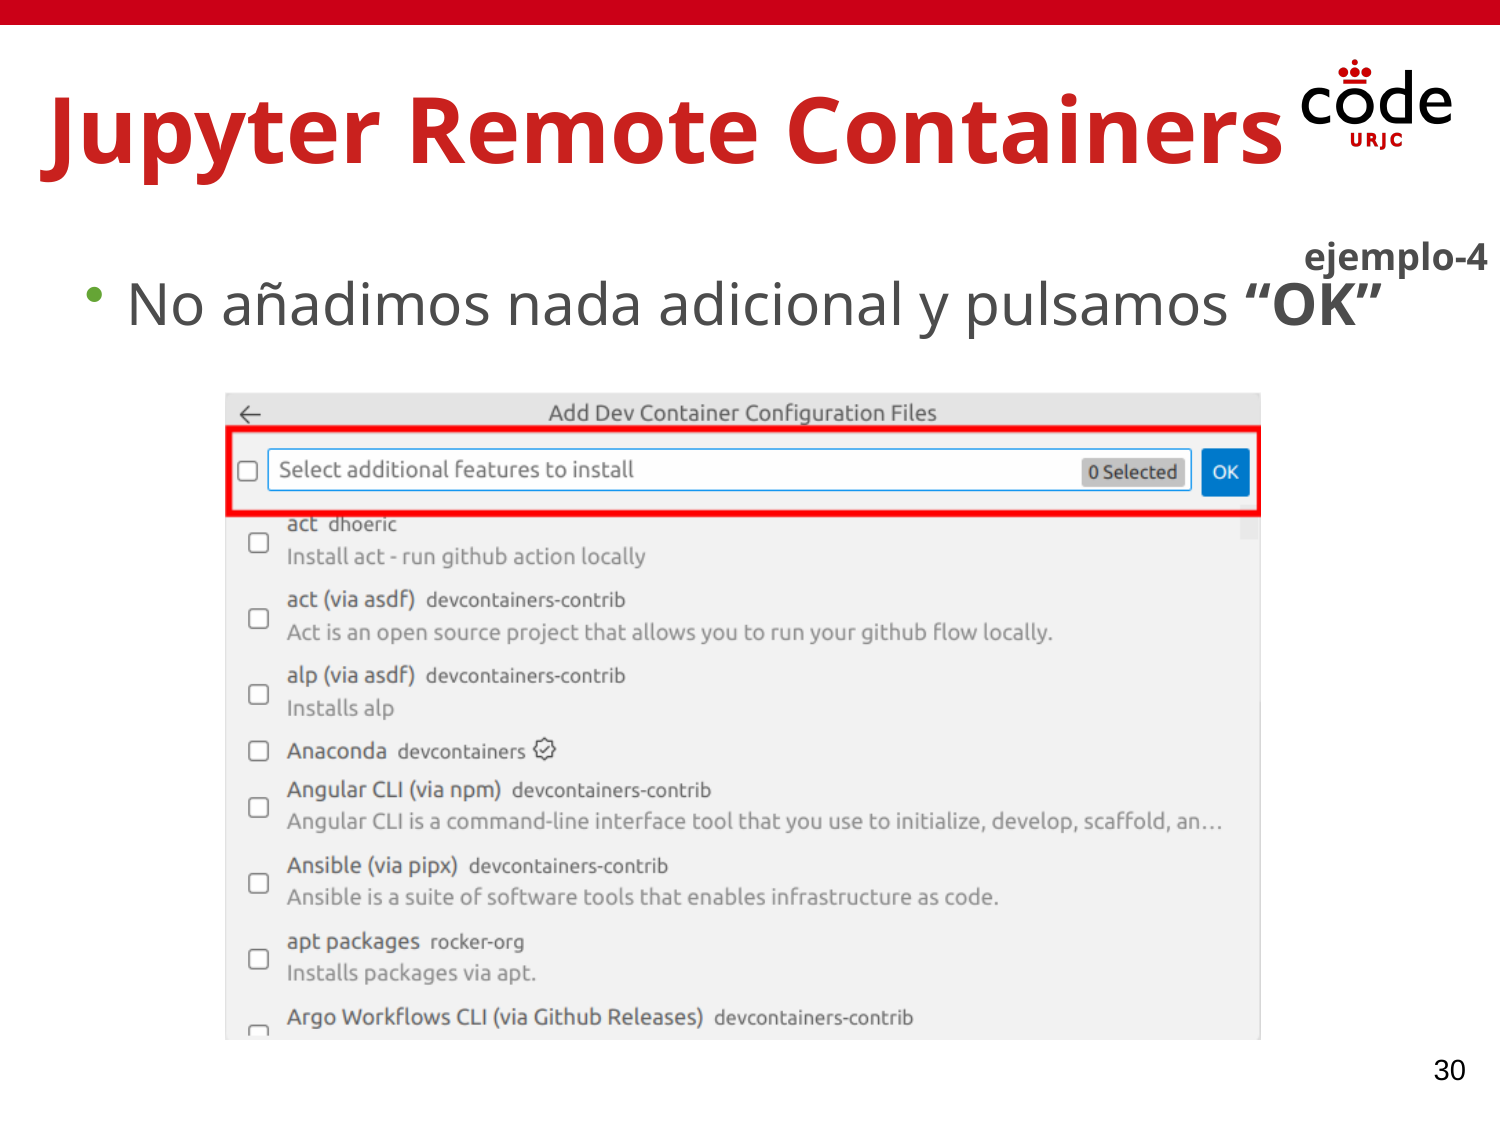

# Jupyter Remote Containers
ejemplo-4
No añadimos nada adicional y pulsamos “OK”